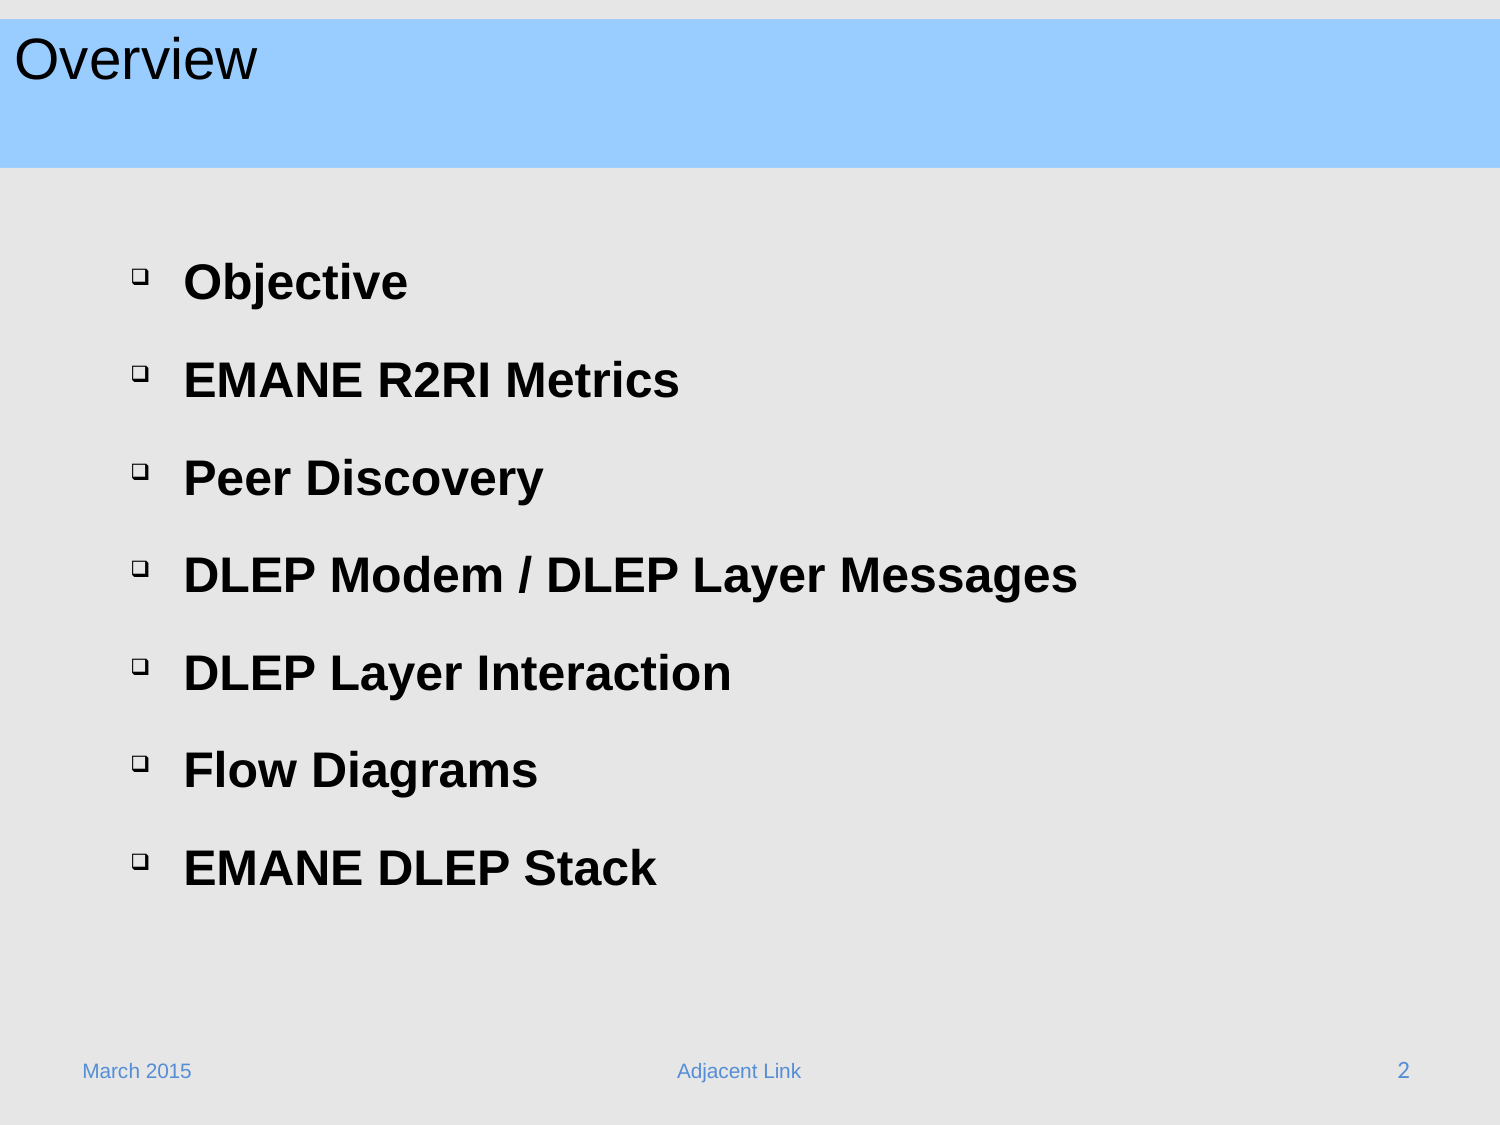

Overview
Objective
EMANE R2RI Metrics
Peer Discovery
DLEP Modem / DLEP Layer Messages
DLEP Layer Interaction
Flow Diagrams
EMANE DLEP Stack